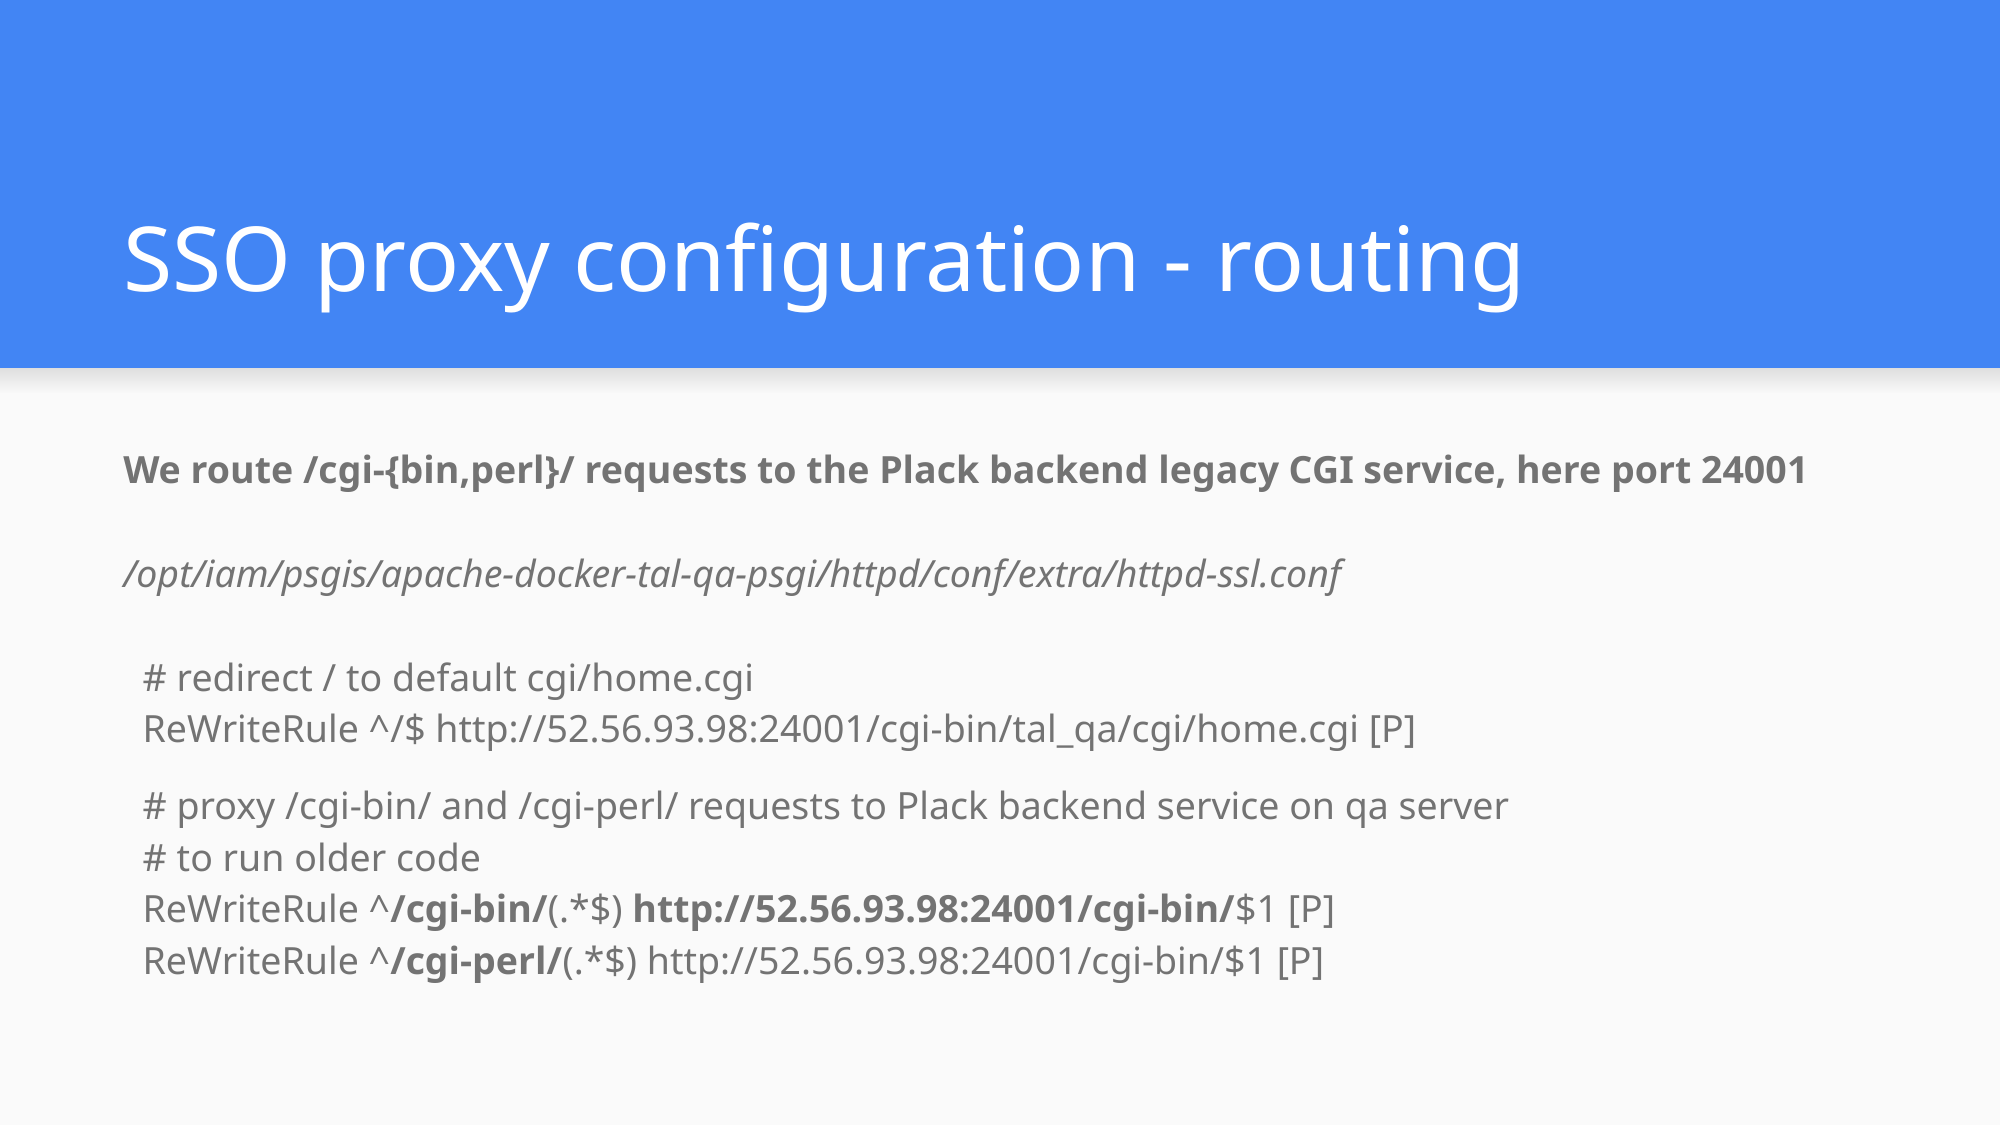

# SSO proxy configuration - routing
We route /cgi-{bin,perl}/ requests to the Plack backend legacy CGI service, here port 24001
/opt/iam/psgis/apache-docker-tal-qa-psgi/httpd/conf/extra/httpd-ssl.conf
 # redirect / to default cgi/home.cgi
 ReWriteRule ^/$ http://52.56.93.98:24001/cgi-bin/tal_qa/cgi/home.cgi [P]
 # proxy /cgi-bin/ and /cgi-perl/ requests to Plack backend service on qa server
 # to run older code
 ReWriteRule ^/cgi-bin/(.*$) http://52.56.93.98:24001/cgi-bin/$1 [P]
 ReWriteRule ^/cgi-perl/(.*$) http://52.56.93.98:24001/cgi-bin/$1 [P]